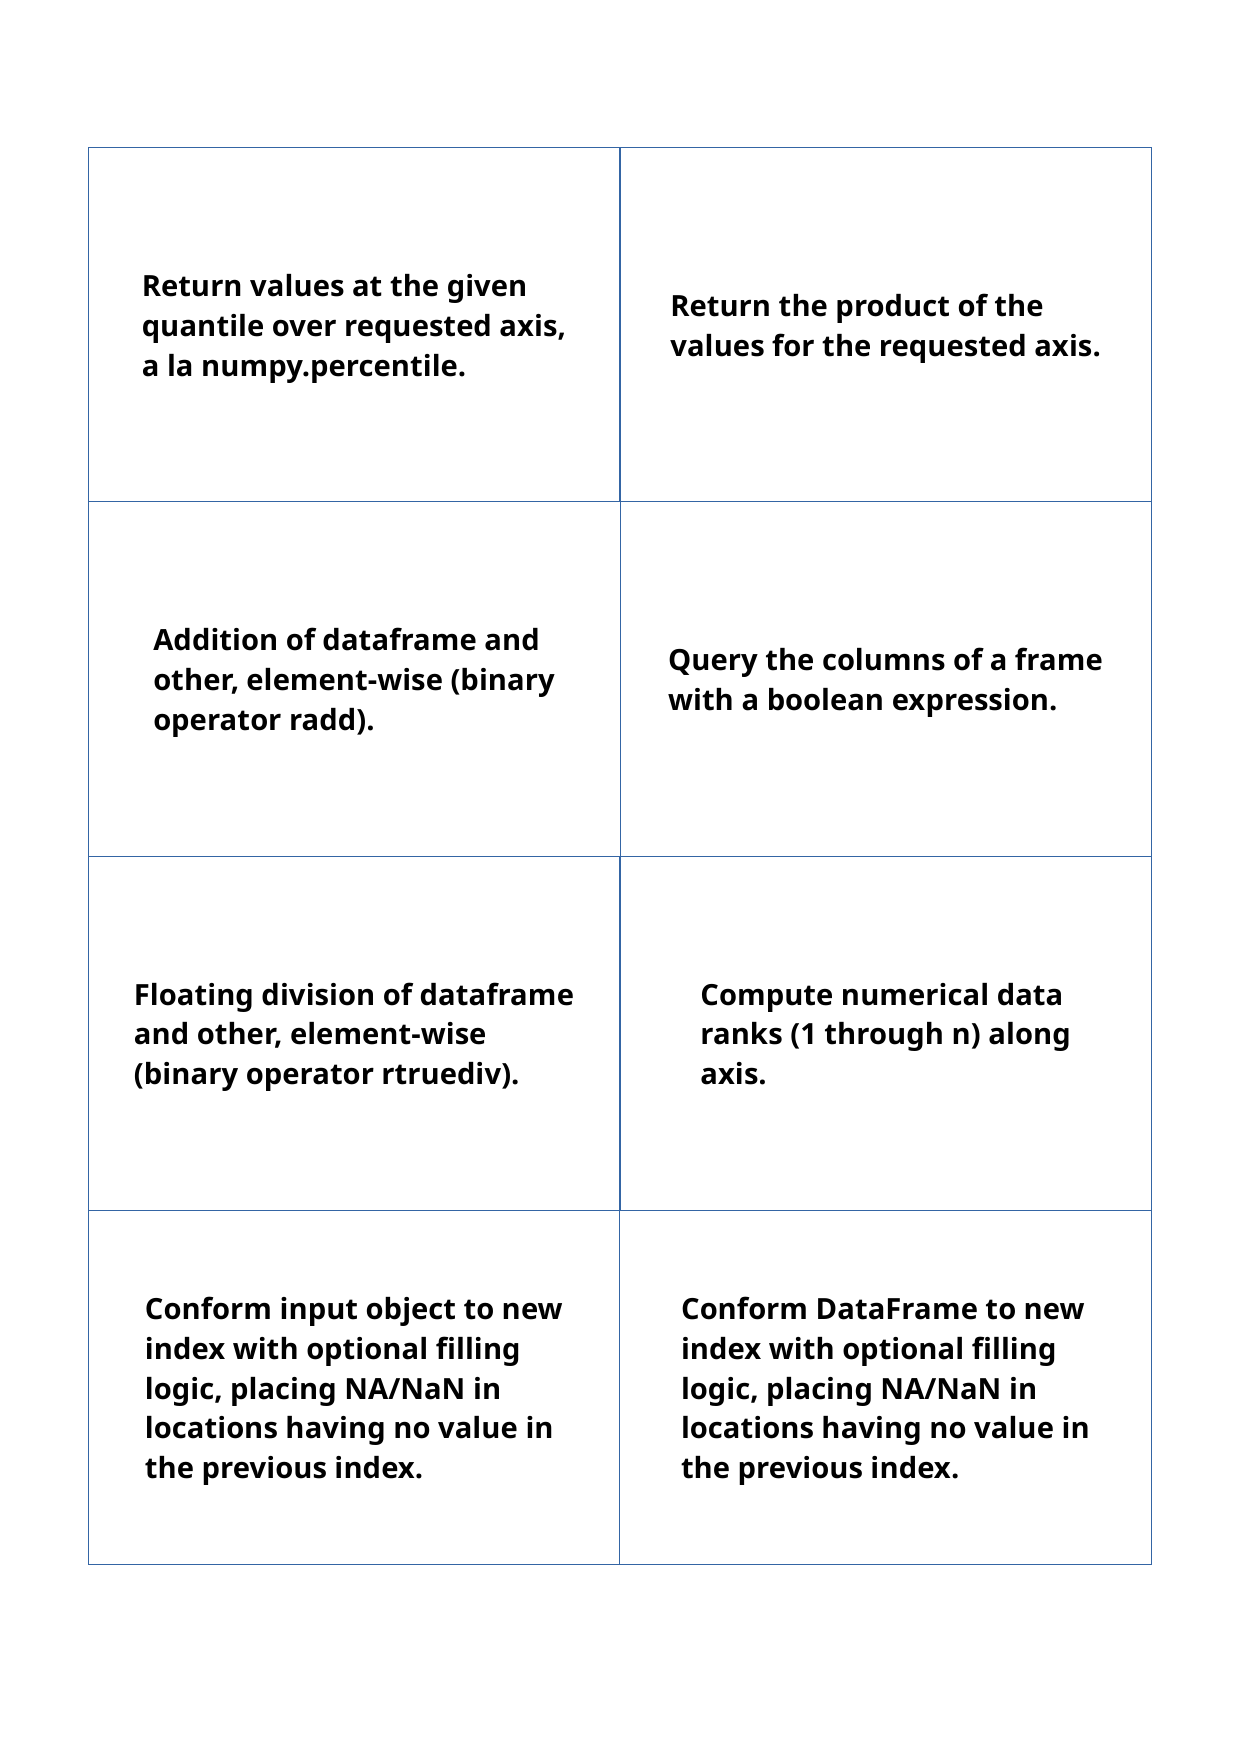

Return values at the given
quantile over requested axis,
a la numpy.percentile.
Return the product of the
values for the requested axis.
Addition of dataframe and
other, element-wise (binary
operator radd).
Query the columns of a frame
with a boolean expression.
Floating division of dataframe
and other, element-wise
(binary operator rtruediv).
Compute numerical data
ranks (1 through n) along
axis.
Conform input object to new
index with optional filling
logic, placing NA/NaN in
locations having no value in
the previous index.
Conform DataFrame to new
index with optional filling
logic, placing NA/NaN in
locations having no value in
the previous index.